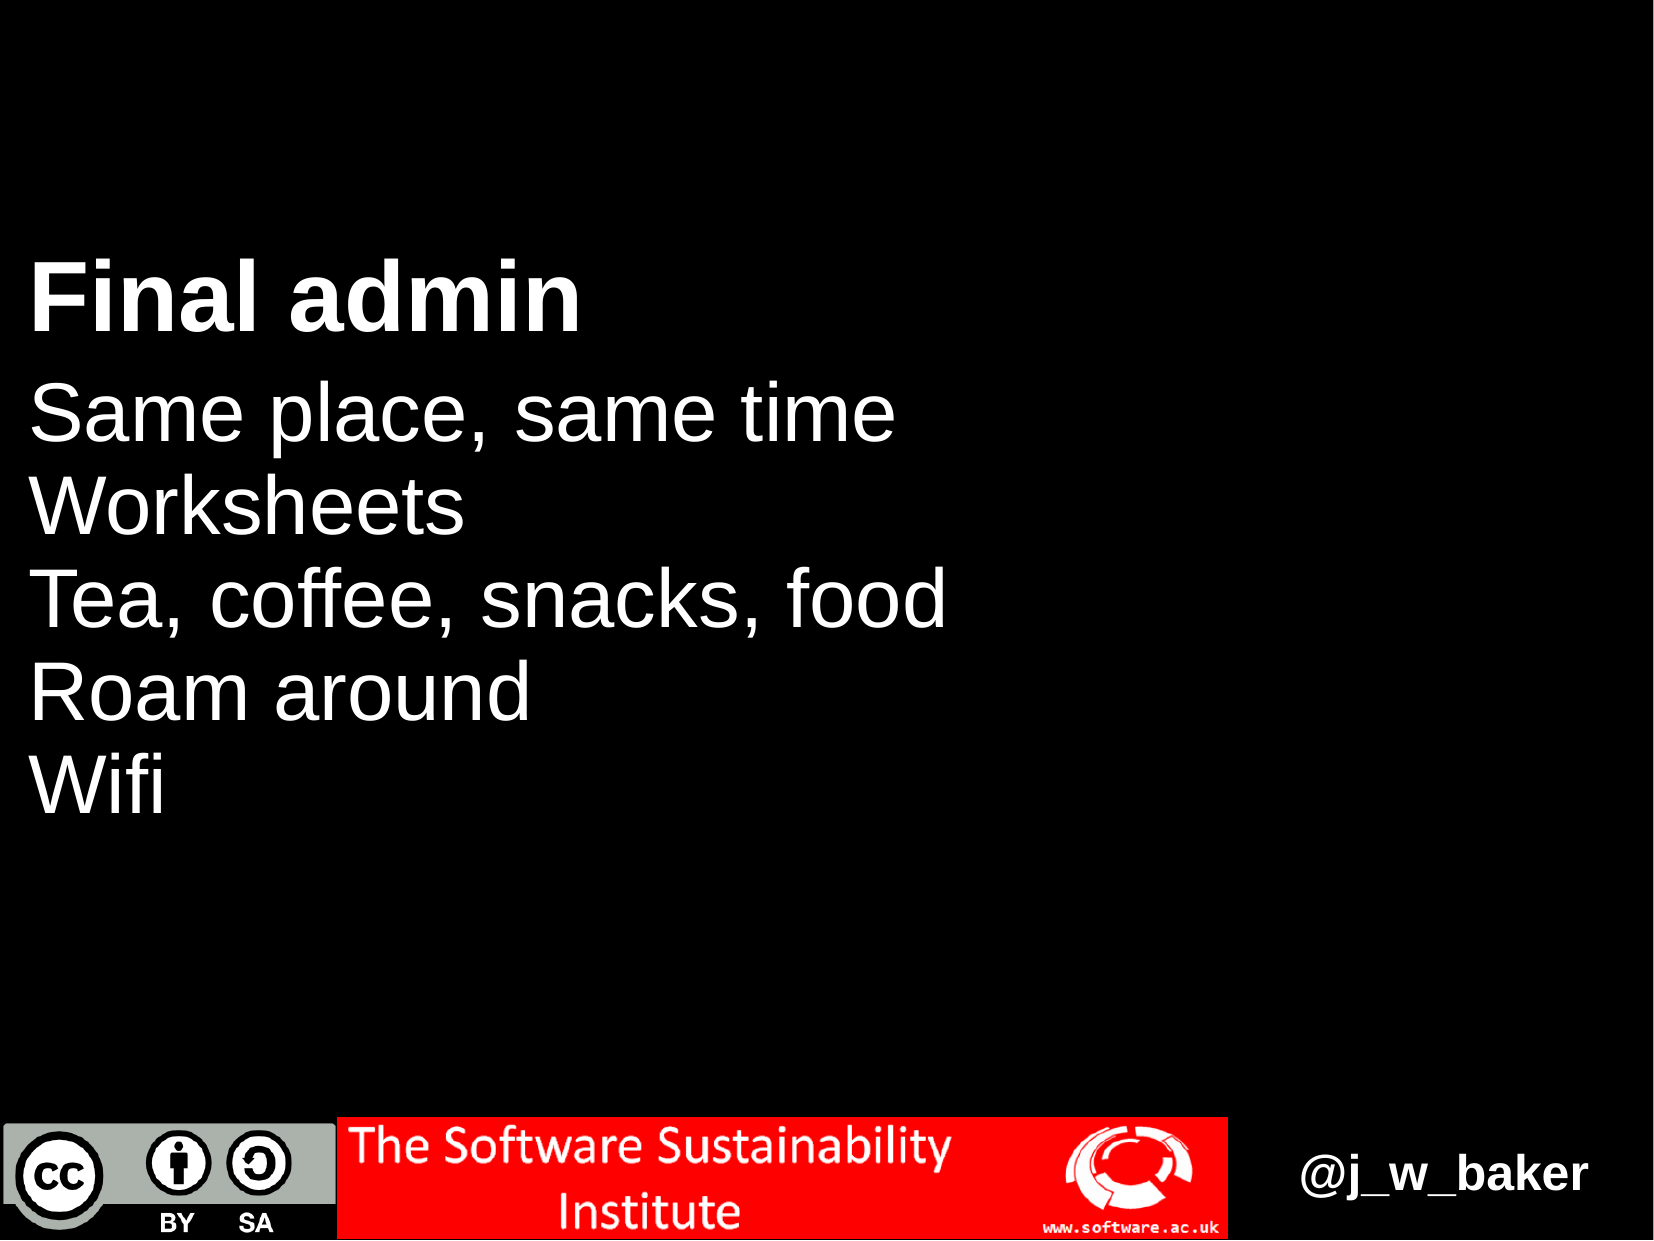

Final admin
Same place, same time
Worksheets
Tea, coffee, snacks, food
Roam around
Wifi
@j_w_baker